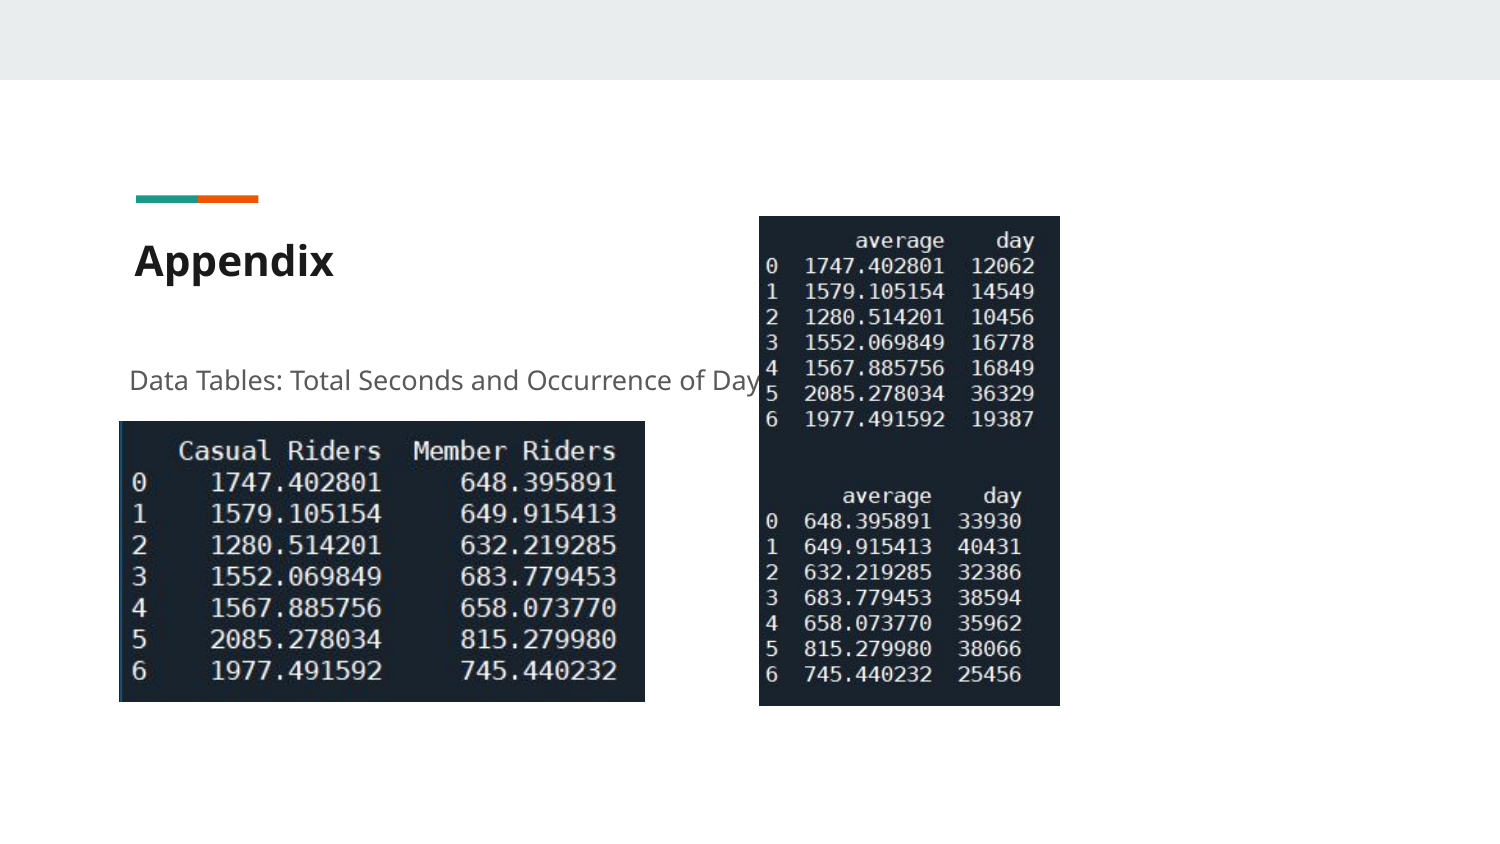

# Appendix
Data Tables: Total Seconds and Occurrence of Days